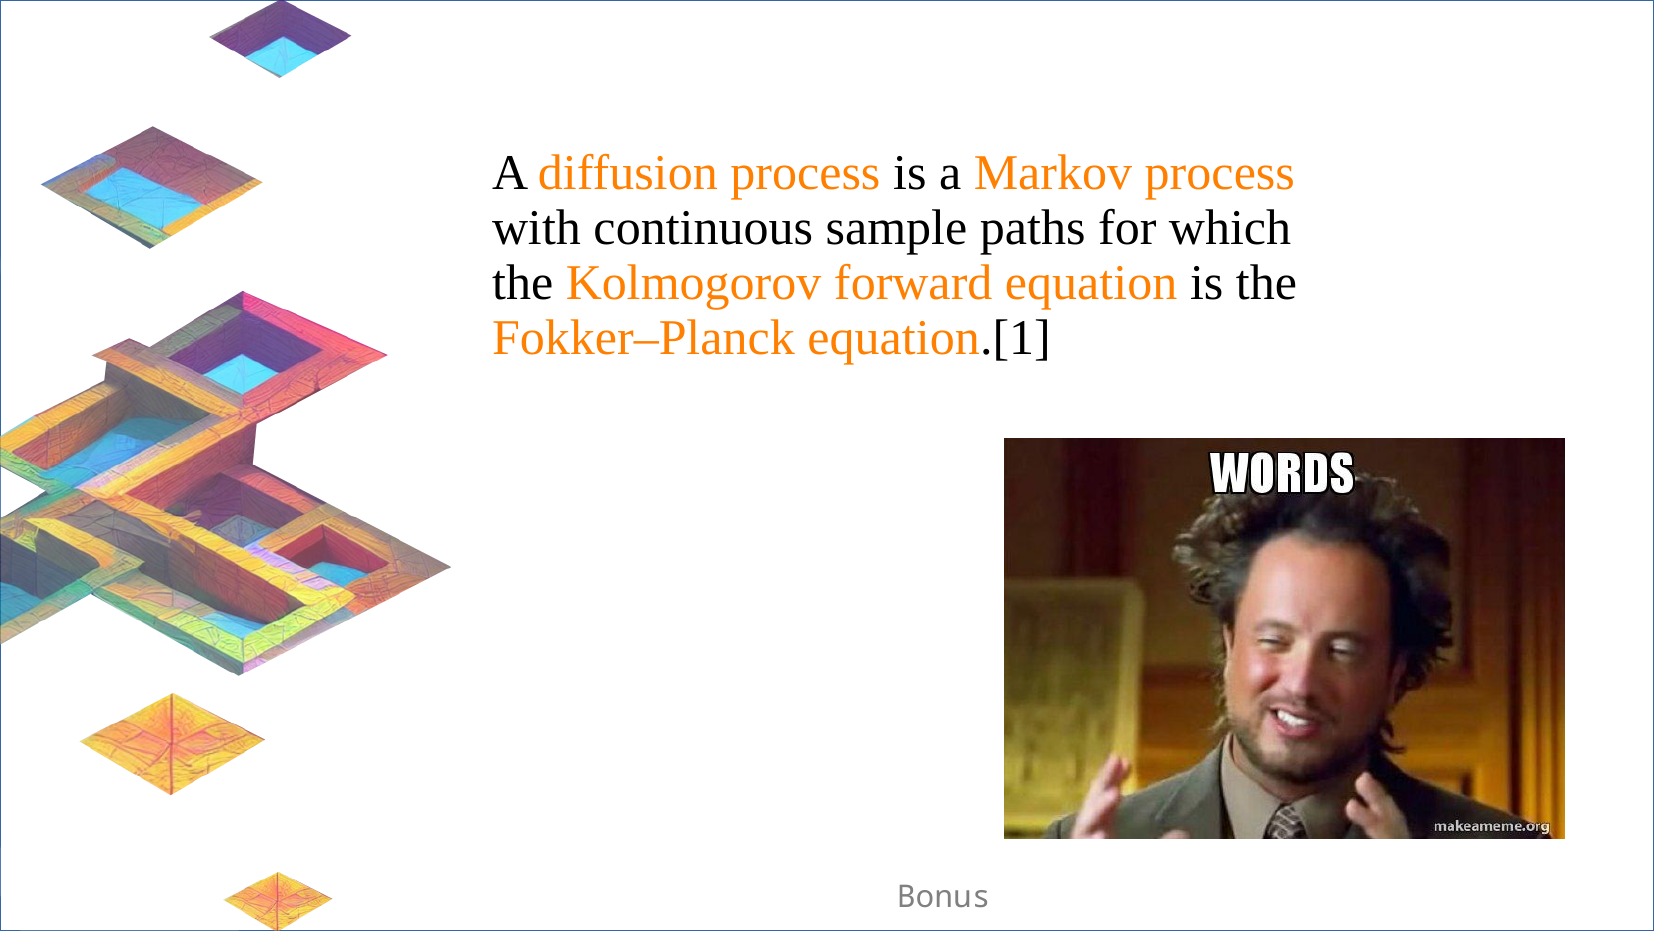

A diffusion process is a Markov process
with continuous sample paths for which
the Kolmogorov forward equation is the
Fokker–Planck equation.[1]
# Bonus